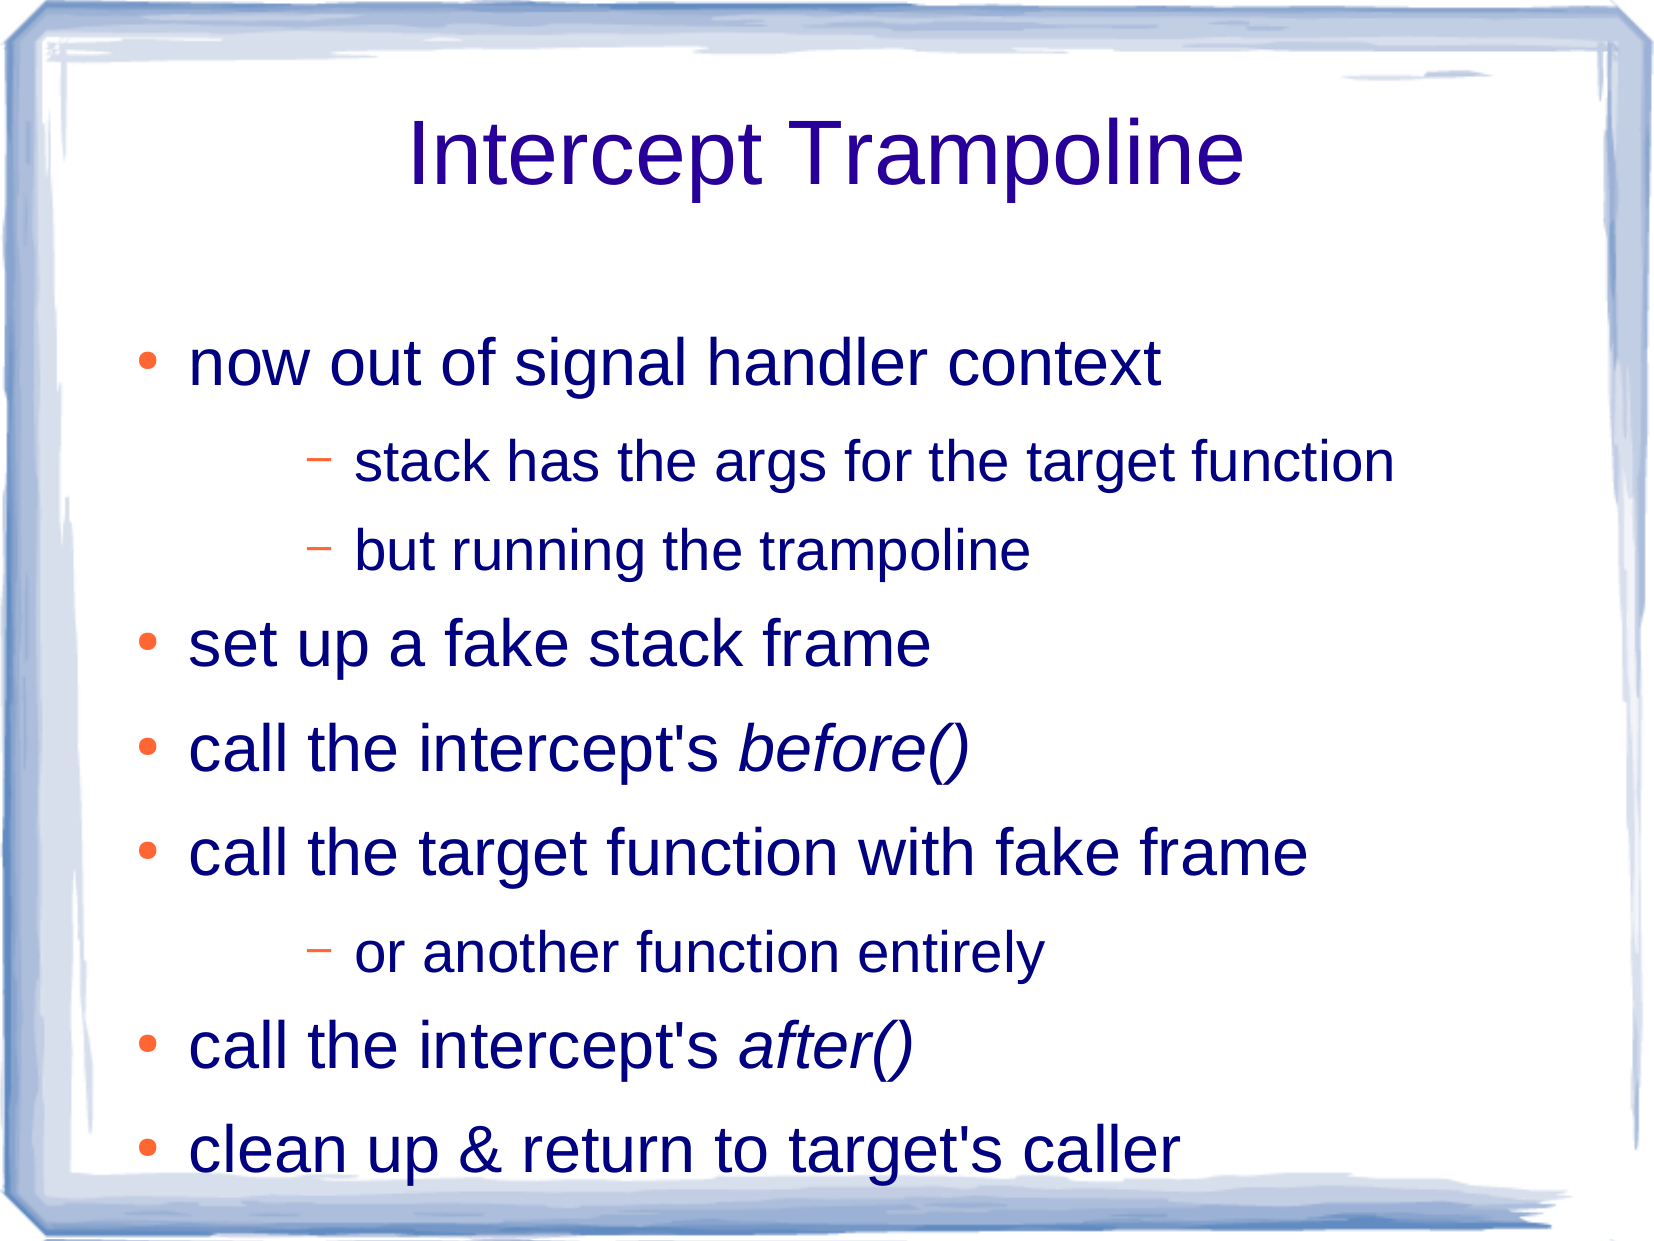

# Intercept Trampoline
now out of signal handler context
stack has the args for the target function
but running the trampoline
set up a fake stack frame
call the intercept's before()
call the target function with fake frame
or another function entirely
call the intercept's after()
clean up & return to target's caller